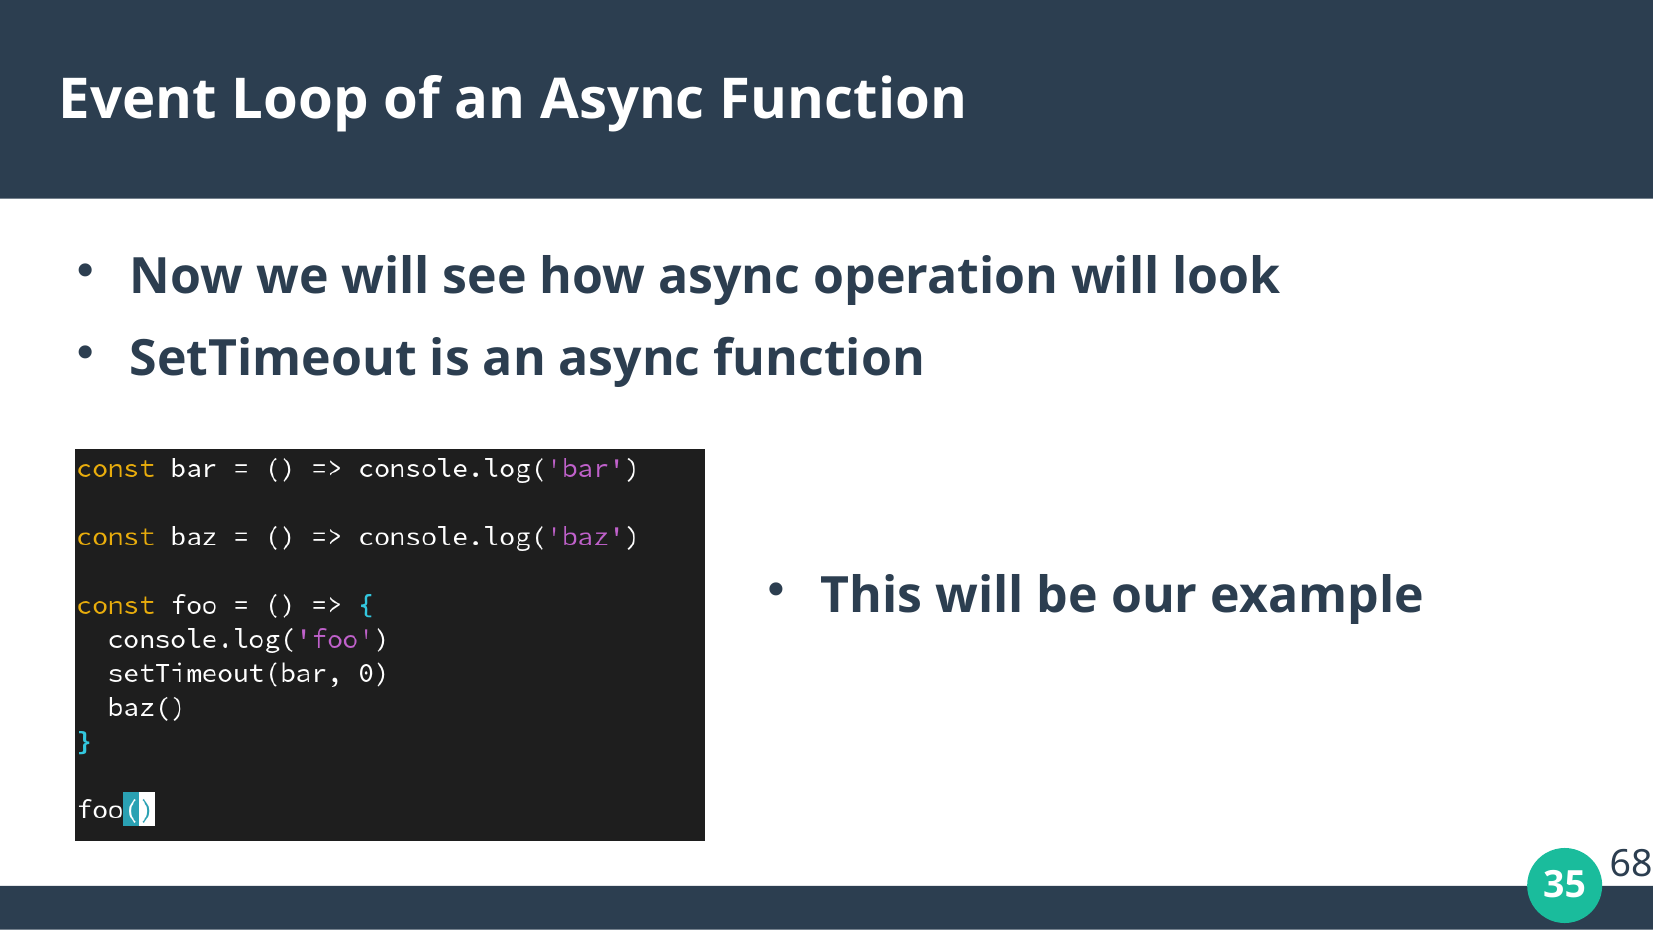

# Event Loop of an Async Function
Now we will see how async operation will look
SetTimeout is an async function
This will be our example
68